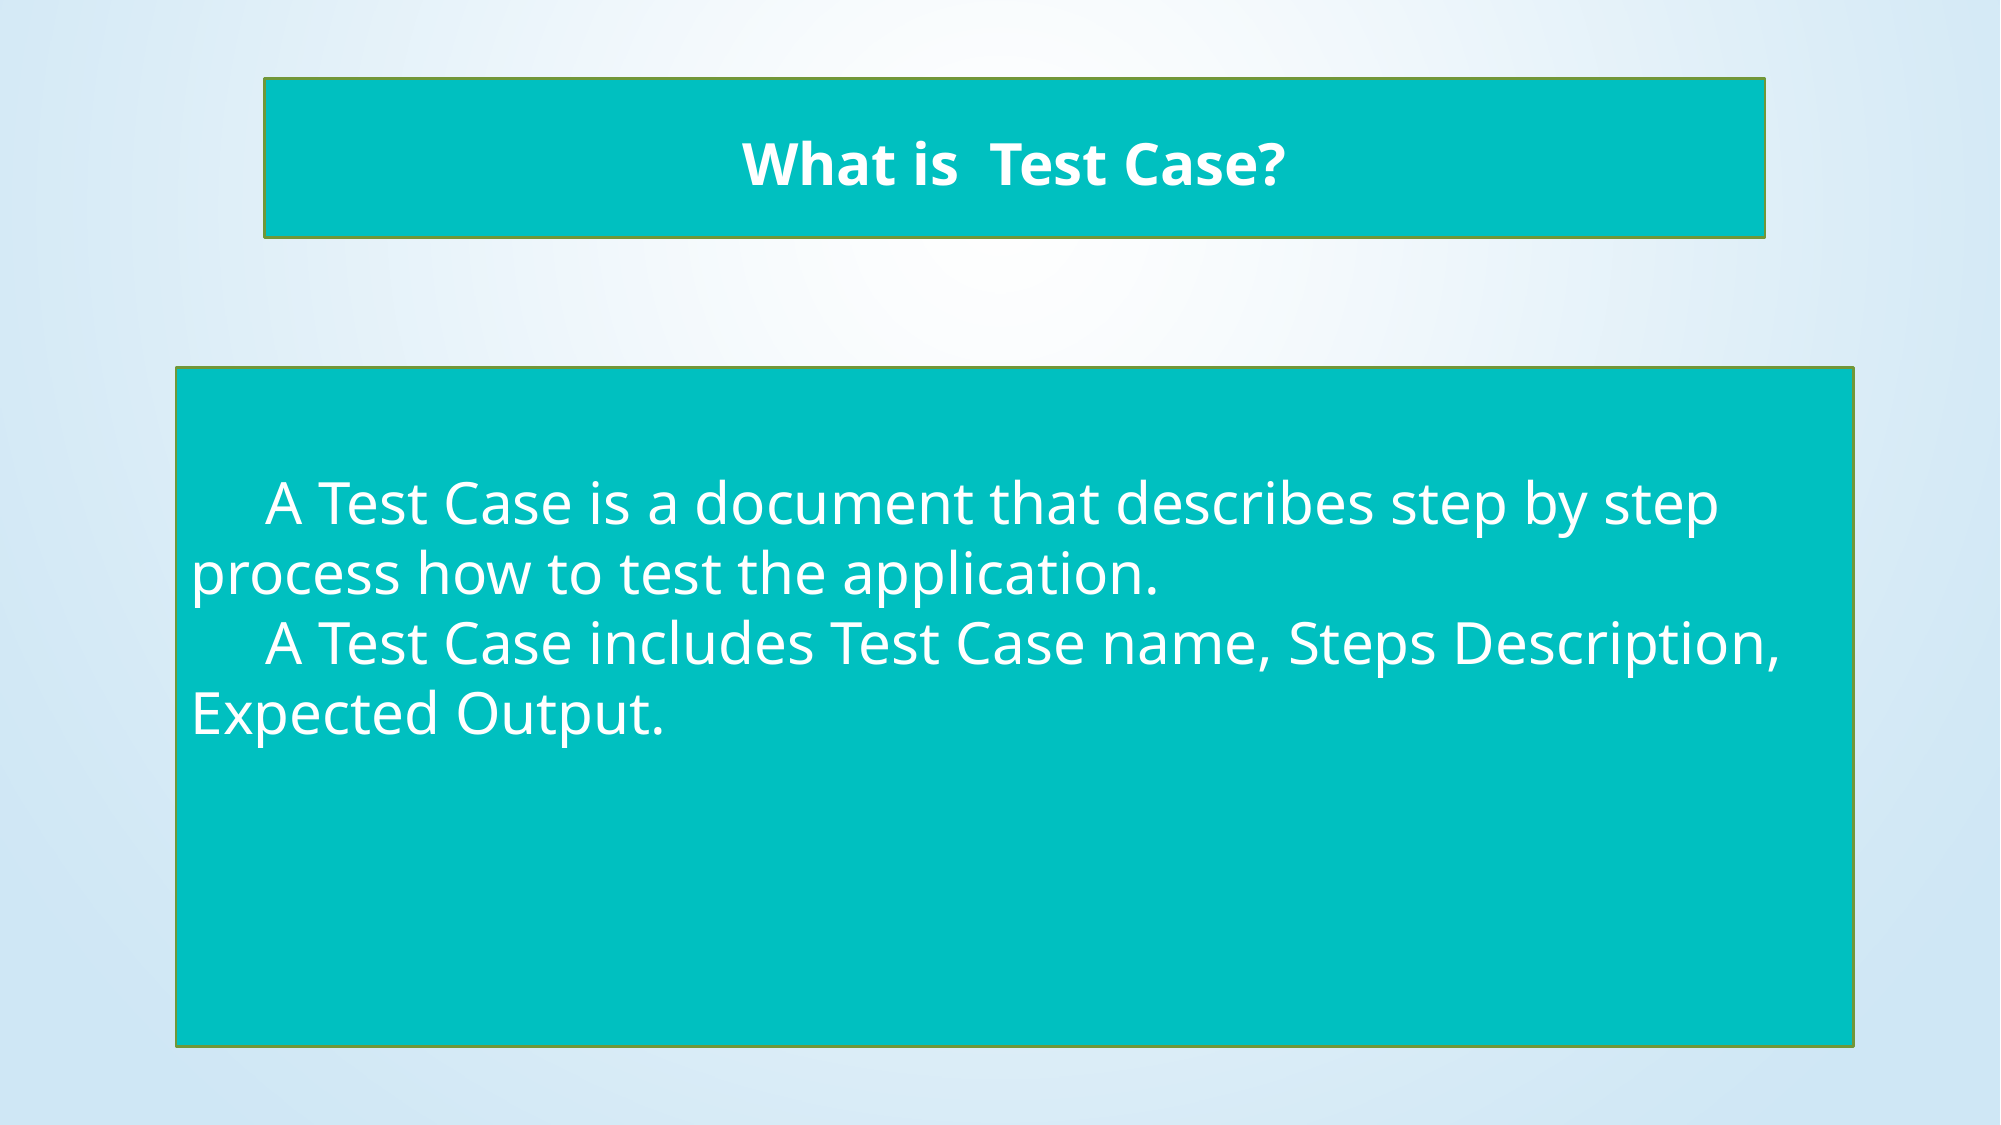

What is Test Case?
	A Test Case is a document that describes step by step process how to test the application.
	A Test Case includes Test Case name, Steps Description, Expected Output.